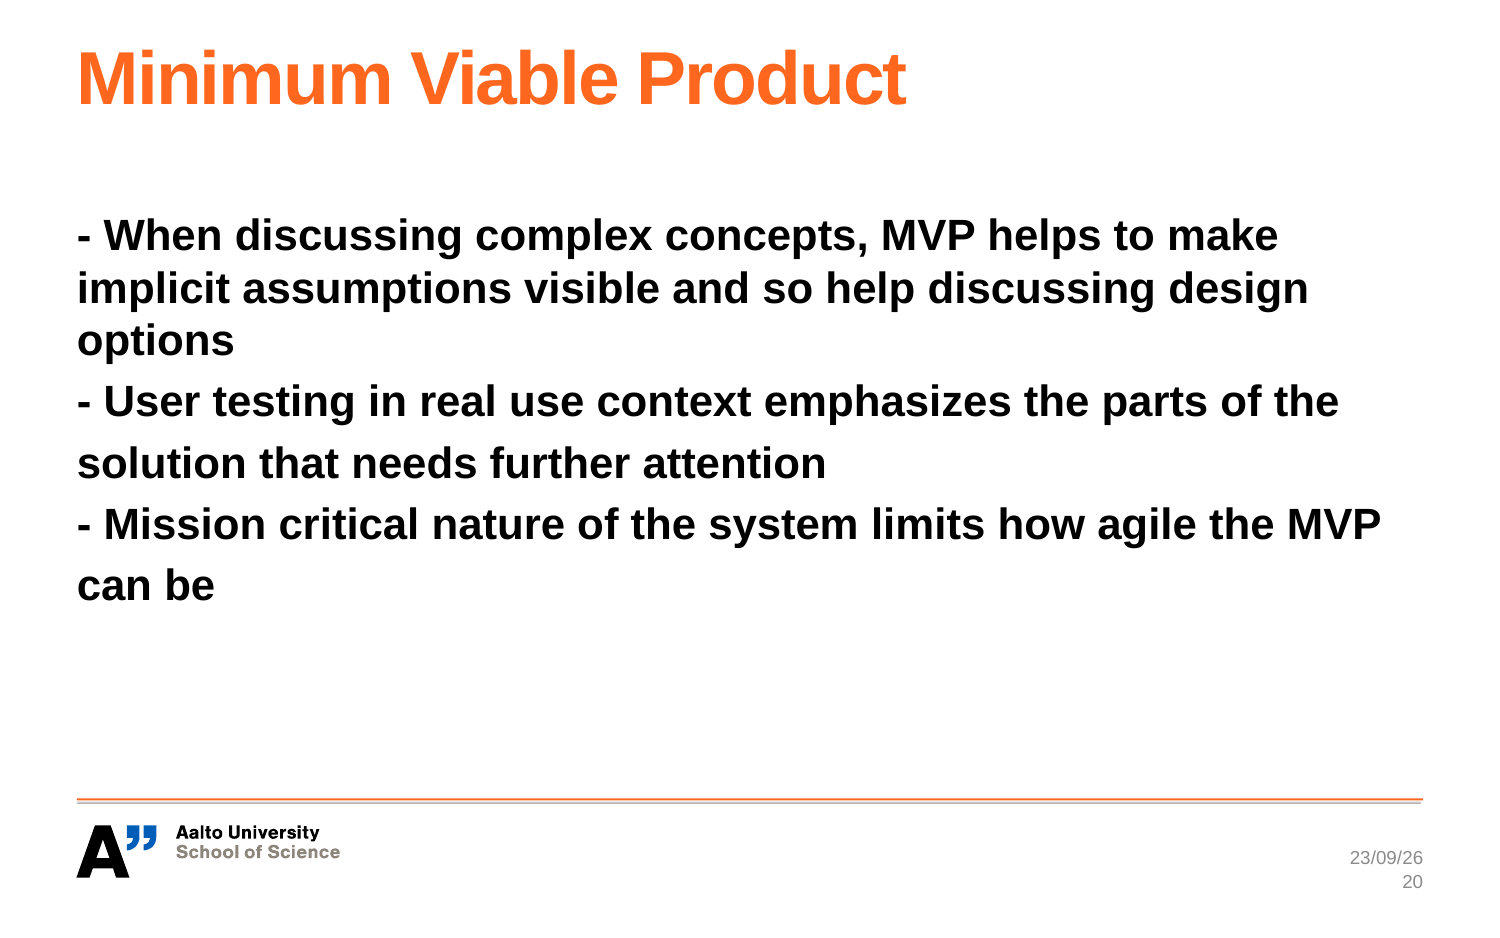

# Minimum Viable Product
- When discussing complex concepts, MVP helps to make implicit assumptions visible and so help discussing design options
- User testing in real use context emphasizes the parts of the
solution that needs further attention
- Mission critical nature of the system limits how agile the MVP
can be